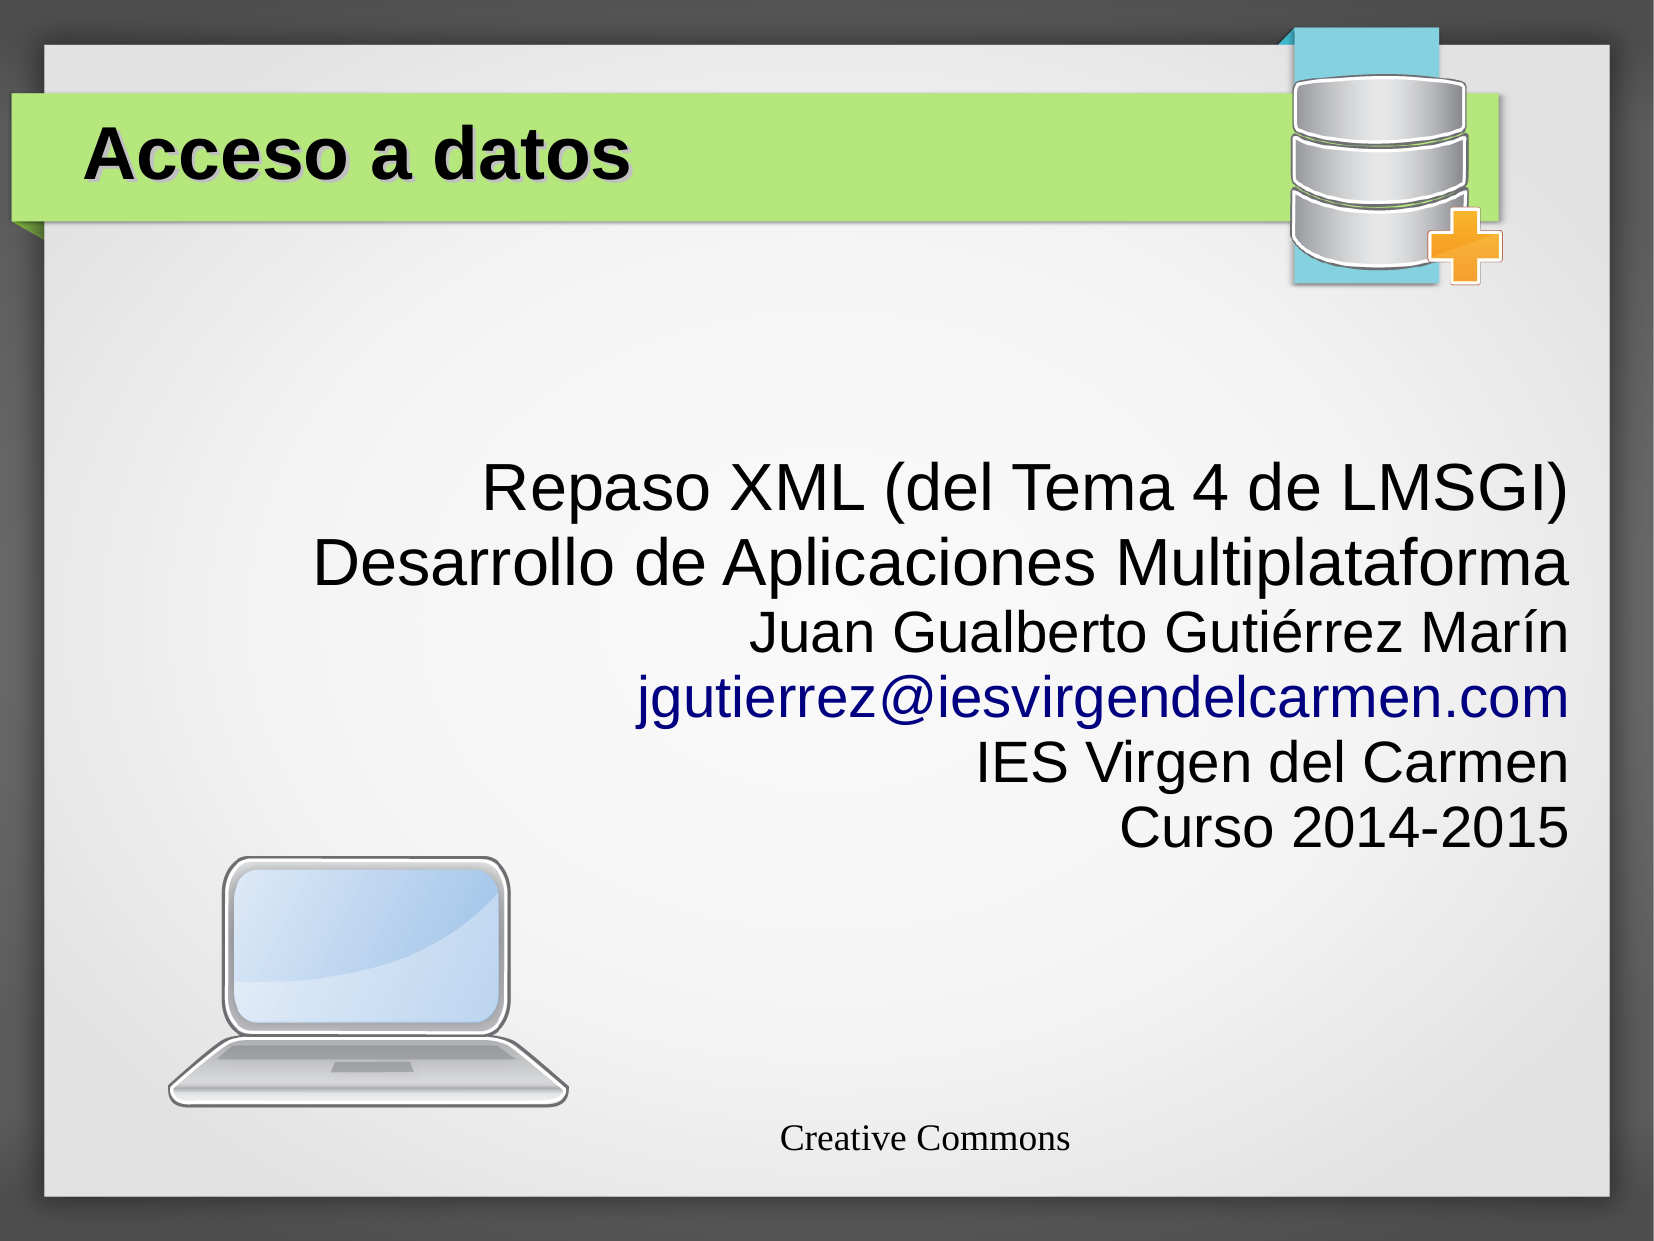

# Acceso a datos
Repaso XML (del Tema 4 de LMSGI)
Desarrollo de Aplicaciones Multiplataforma
Juan Gualberto Gutiérrez Marín
jgutierrez@iesvirgendelcarmen.com
IES Virgen del Carmen
Curso 2014-2015
Creative Commons